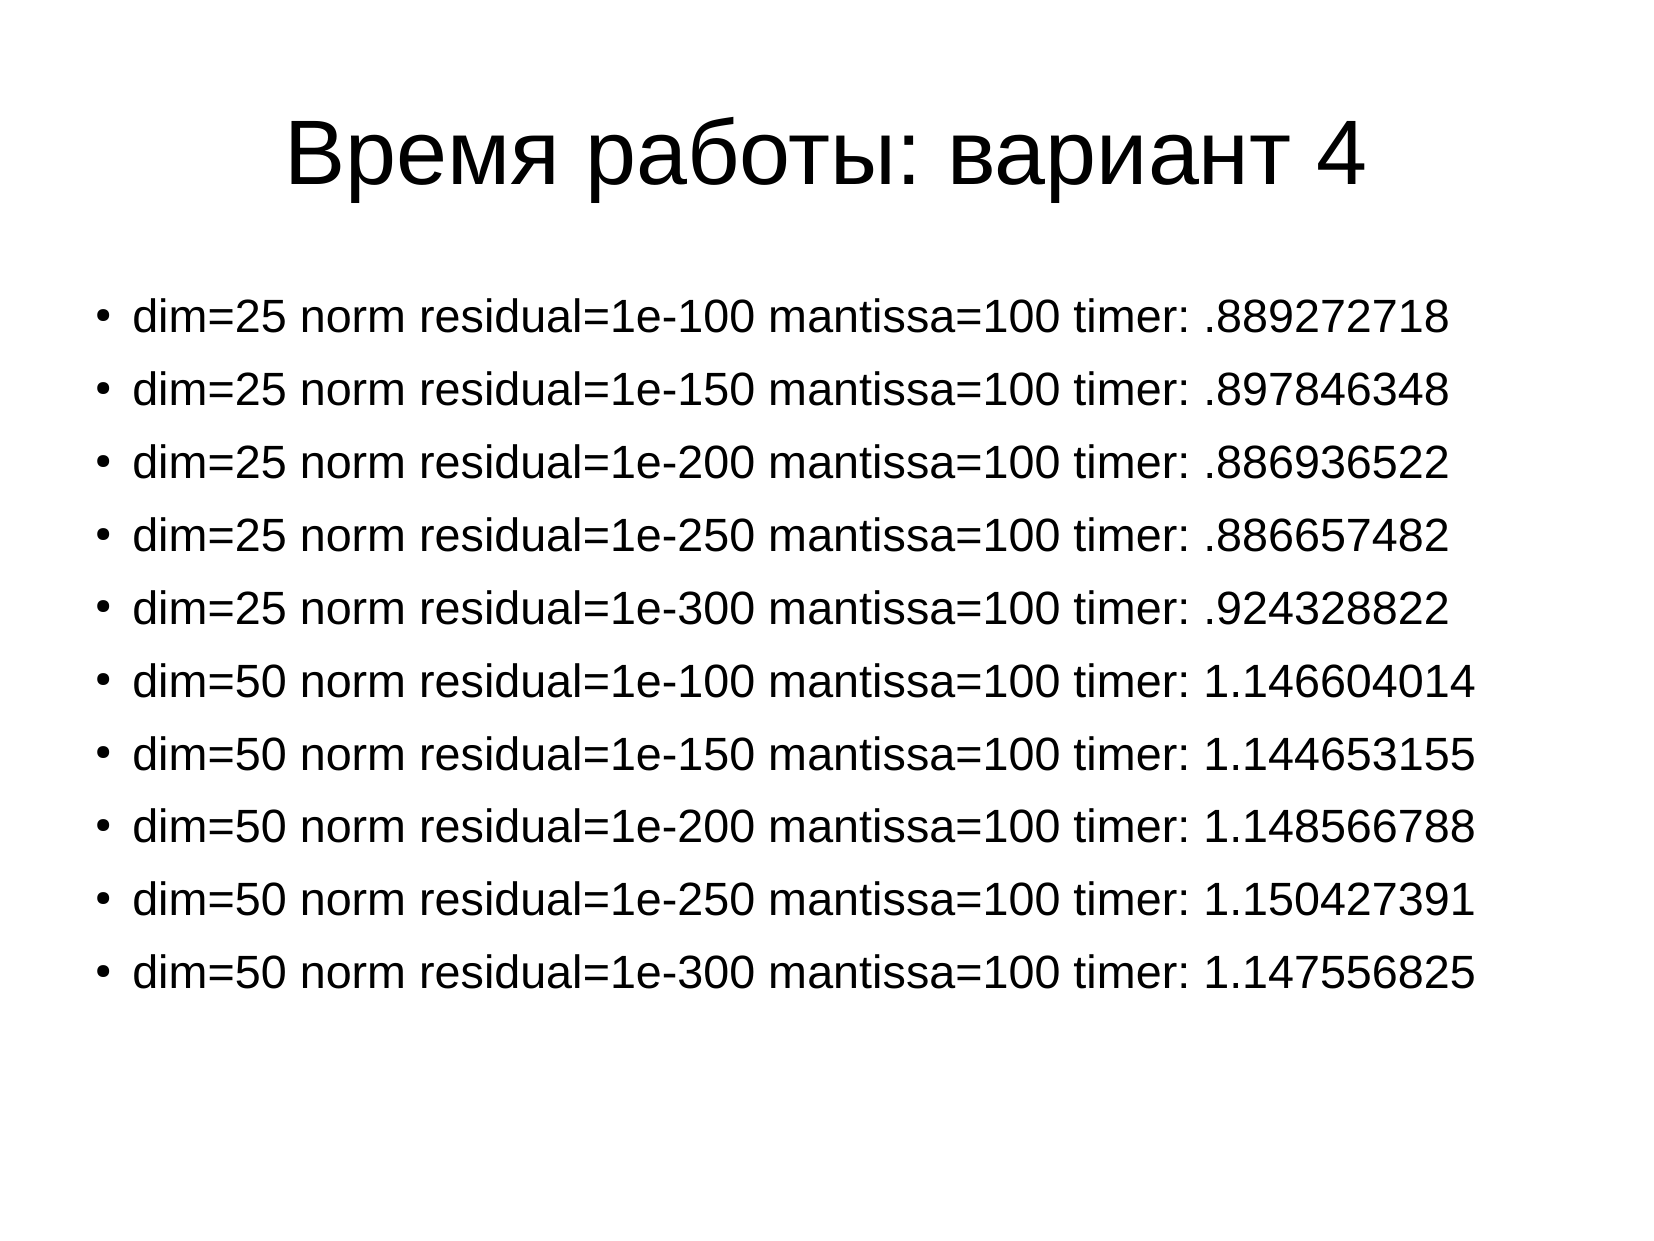

# Время работы: вариант 4
dim=25 norm residual=1e-100 mantissa=100 timer: .889272718
dim=25 norm residual=1e-150 mantissa=100 timer: .897846348
dim=25 norm residual=1e-200 mantissa=100 timer: .886936522
dim=25 norm residual=1e-250 mantissa=100 timer: .886657482
dim=25 norm residual=1e-300 mantissa=100 timer: .924328822
dim=50 norm residual=1e-100 mantissa=100 timer: 1.146604014
dim=50 norm residual=1e-150 mantissa=100 timer: 1.144653155
dim=50 norm residual=1e-200 mantissa=100 timer: 1.148566788
dim=50 norm residual=1e-250 mantissa=100 timer: 1.150427391
dim=50 norm residual=1e-300 mantissa=100 timer: 1.147556825